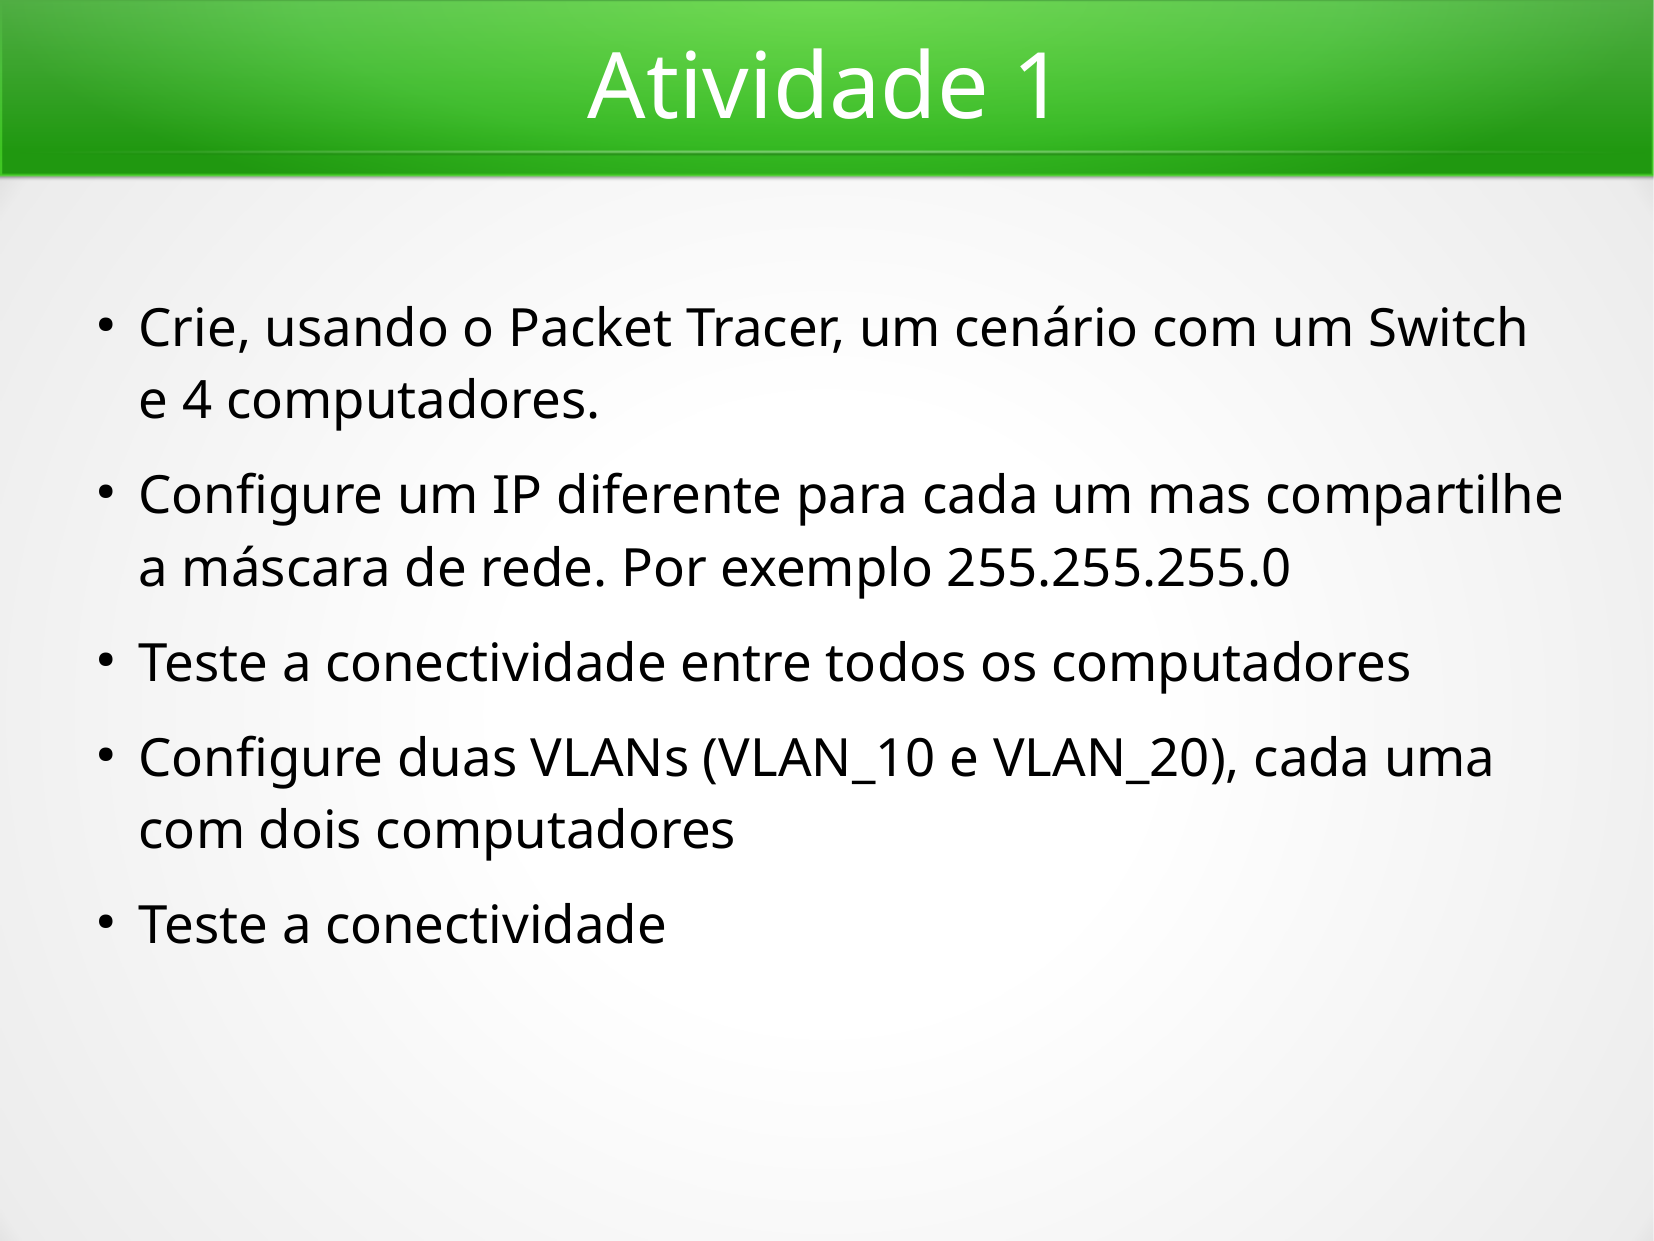

# Atividade 1
Crie, usando o Packet Tracer, um cenário com um Switch e 4 computadores.
Configure um IP diferente para cada um mas compartilhe a máscara de rede. Por exemplo 255.255.255.0
Teste a conectividade entre todos os computadores
Configure duas VLANs (VLAN_10 e VLAN_20), cada uma com dois computadores
Teste a conectividade